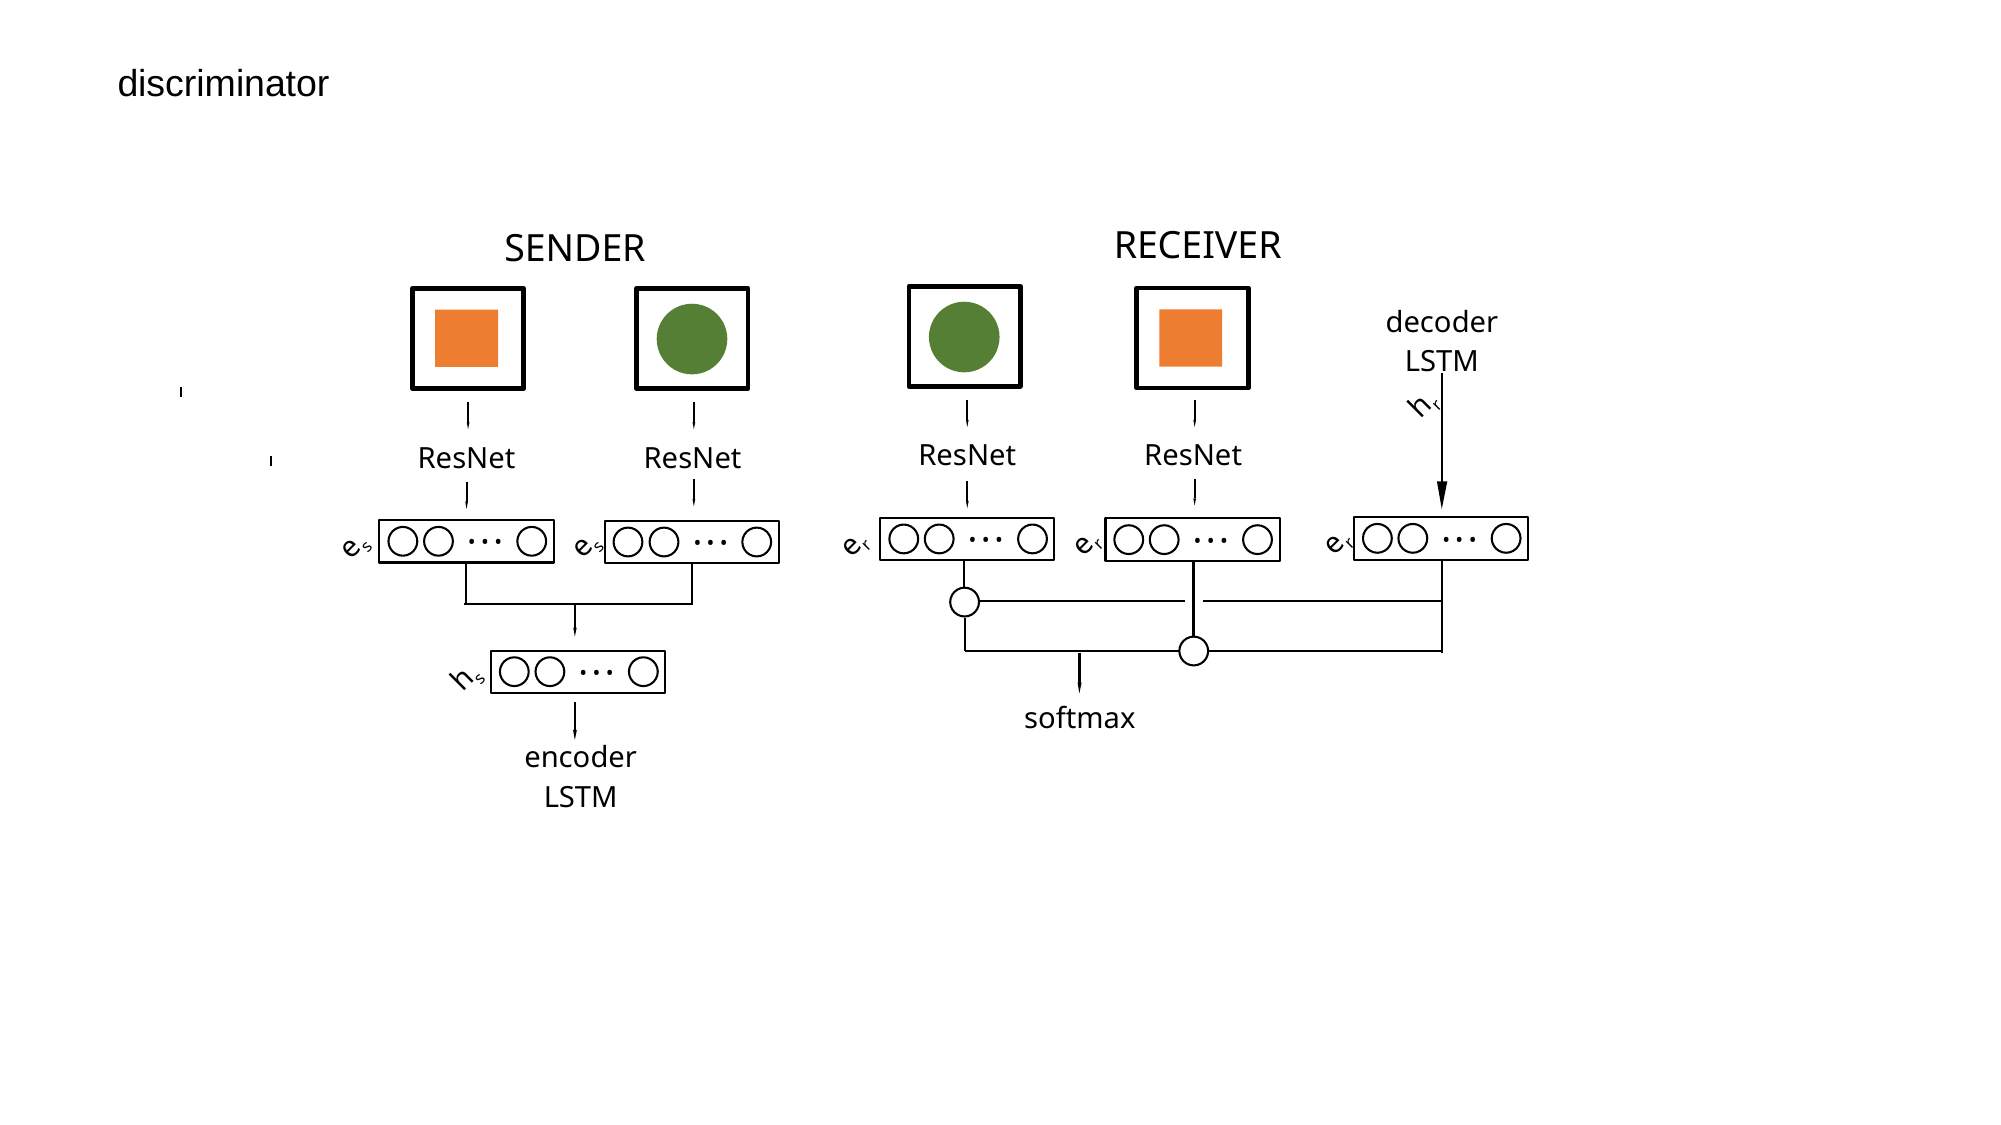

discriminator
RECEIVER
SENDER
decoder LSTM
hr
ResNet
ResNet
ResNet
ResNet
er
er
er
es
es
• • •
• • •
• • •
• • •
• • •
hs
• • •
softmax
encoder LSTM